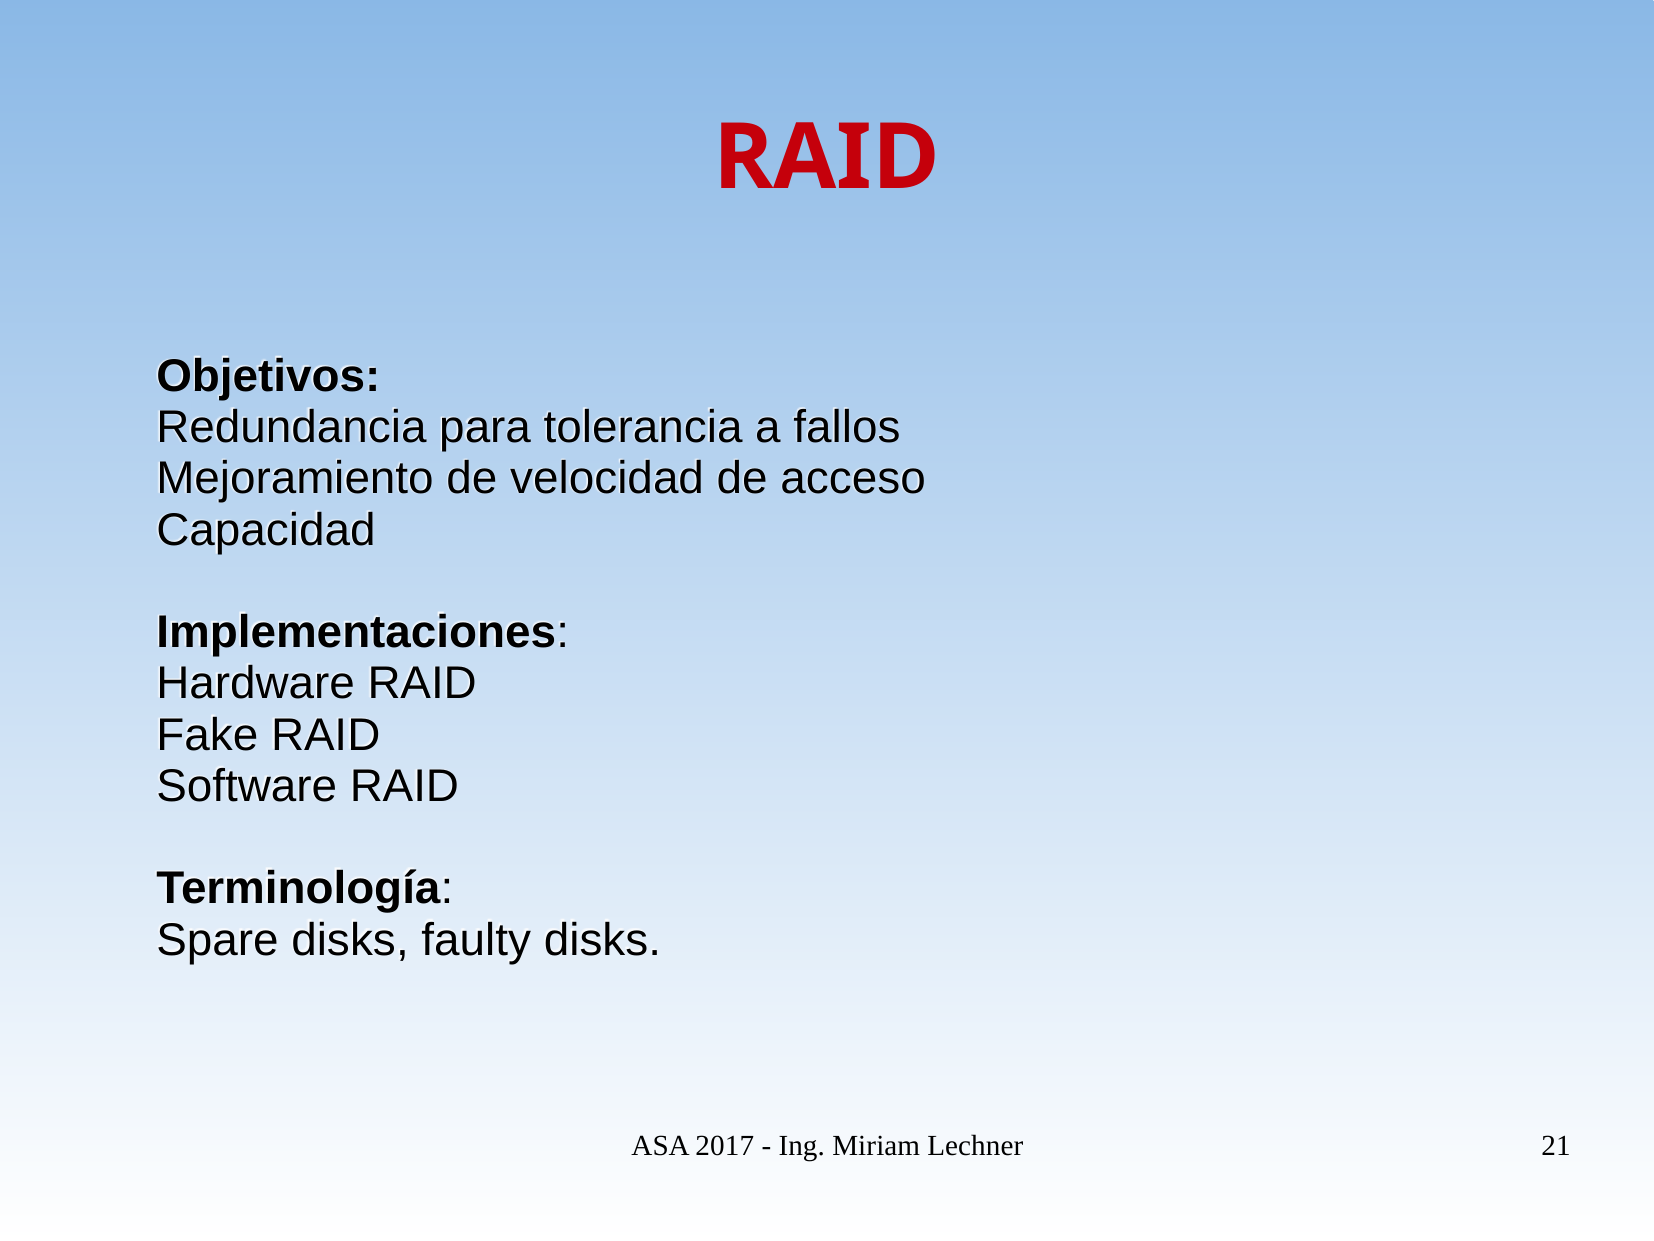

# RAID
Objetivos:
Redundancia para tolerancia a fallos
Mejoramiento de velocidad de acceso
Capacidad
Implementaciones:
Hardware RAID
Fake RAID
Software RAID
Terminología:
Spare disks, faulty disks.
ASA 2017 - Ing. Miriam Lechner
21